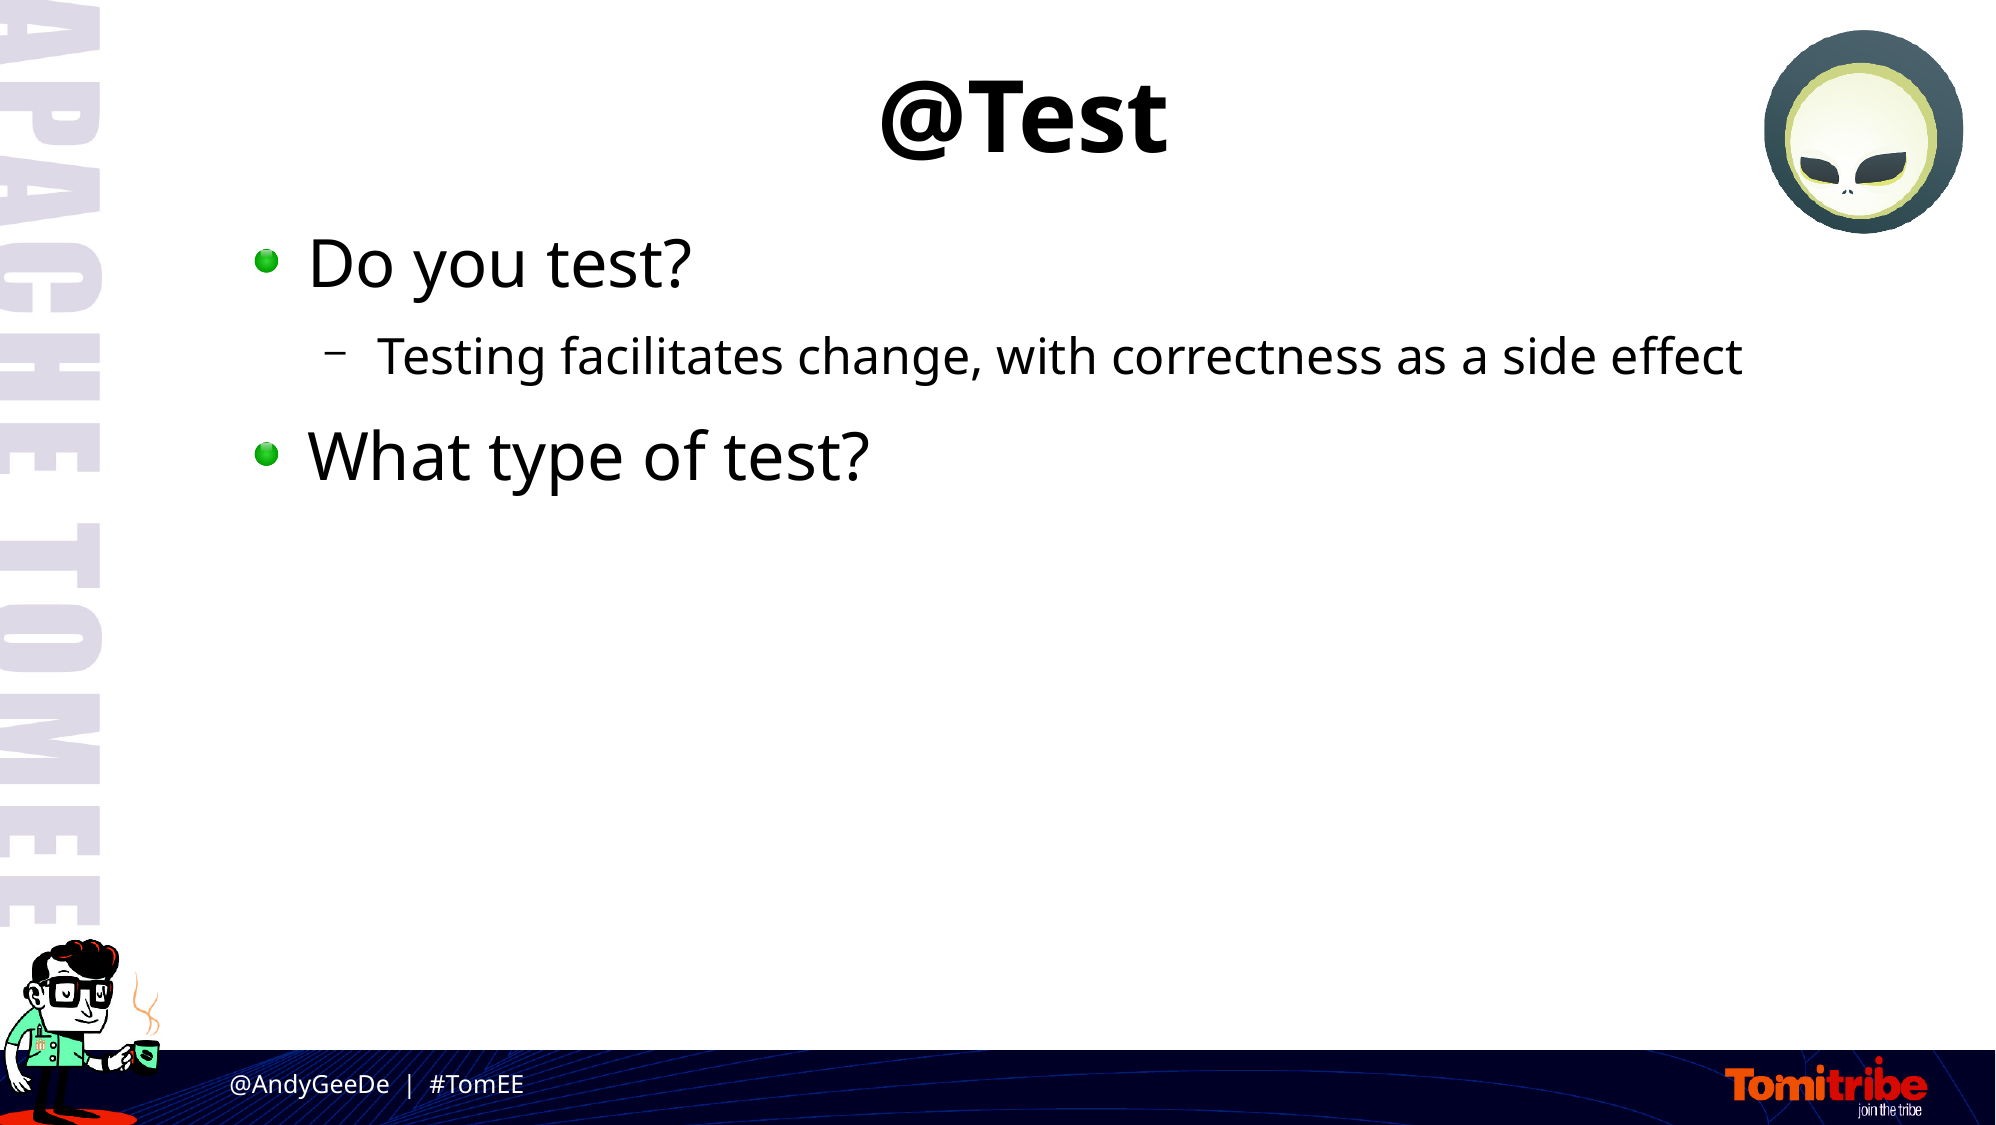

# @Test
Do you test?
Testing facilitates change, with correctness as a side effect
What type of test?
@AndyGeeDe | #TomEE